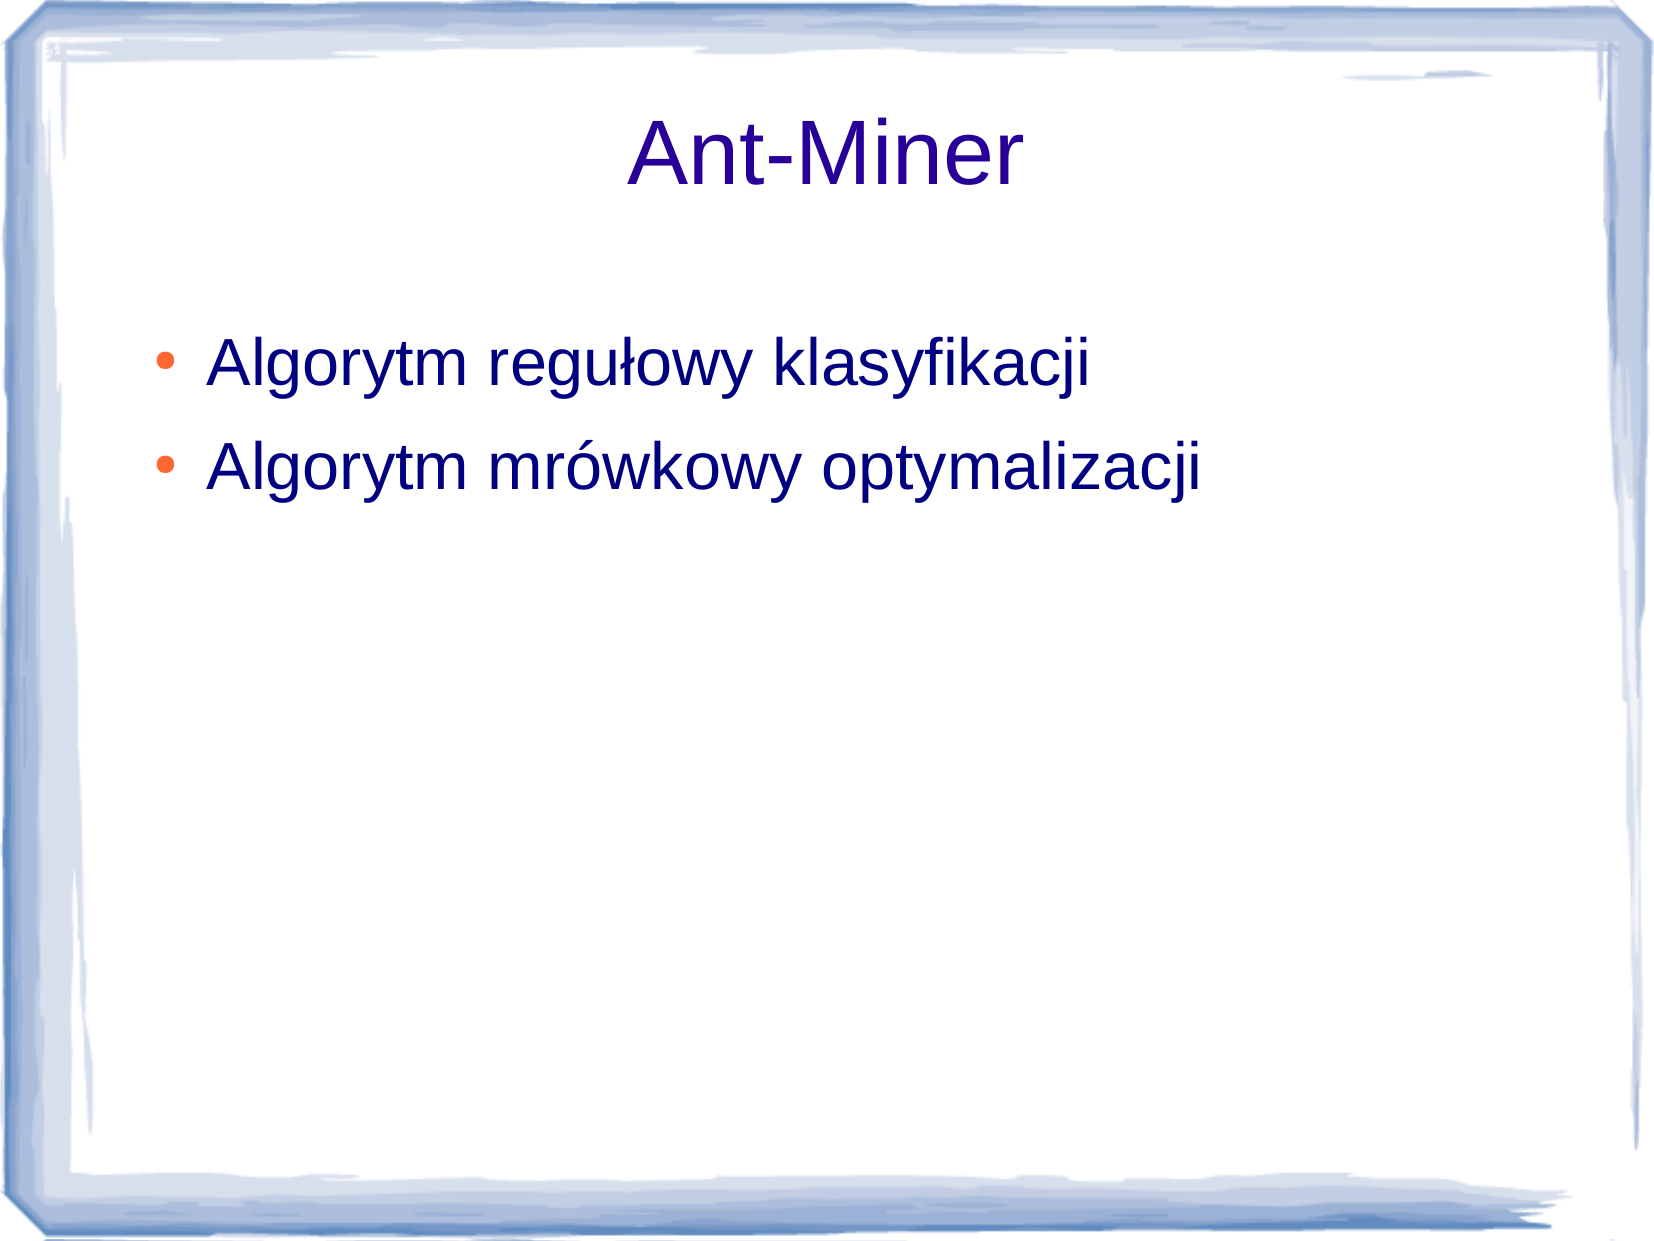

# Ant-Miner
Algorytm regułowy klasyfikacji
Algorytm mrówkowy optymalizacji